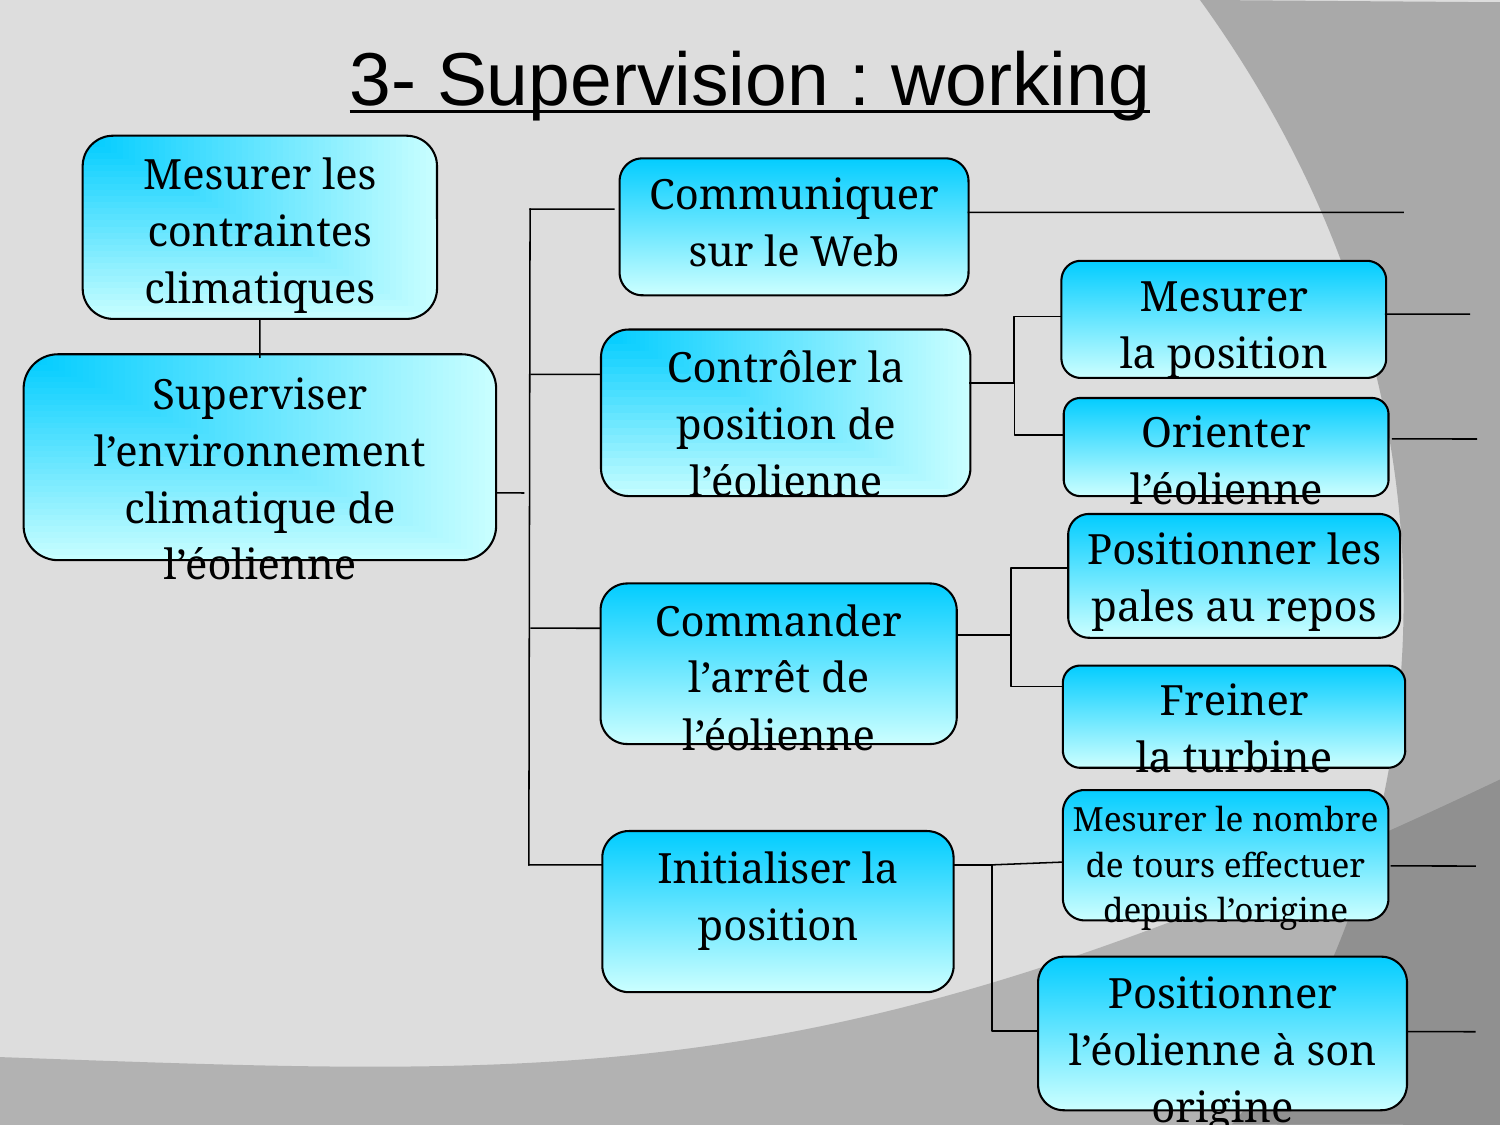

3- Supervision : working
Mesurer les contraintes climatiques
Communiquer sur le Web
Mesurer
la position
Contrôler la position de l’éolienne
Superviser l’environnement climatique de l’éolienne
Orienter l’éolienne
Positionner les pales au repos
Commander l’arrêt de l’éolienne
Freiner
la turbine
Mesurer le nombre de tours effectuer depuis l’origine
Initialiser la position
Positionner l’éolienne à son origine